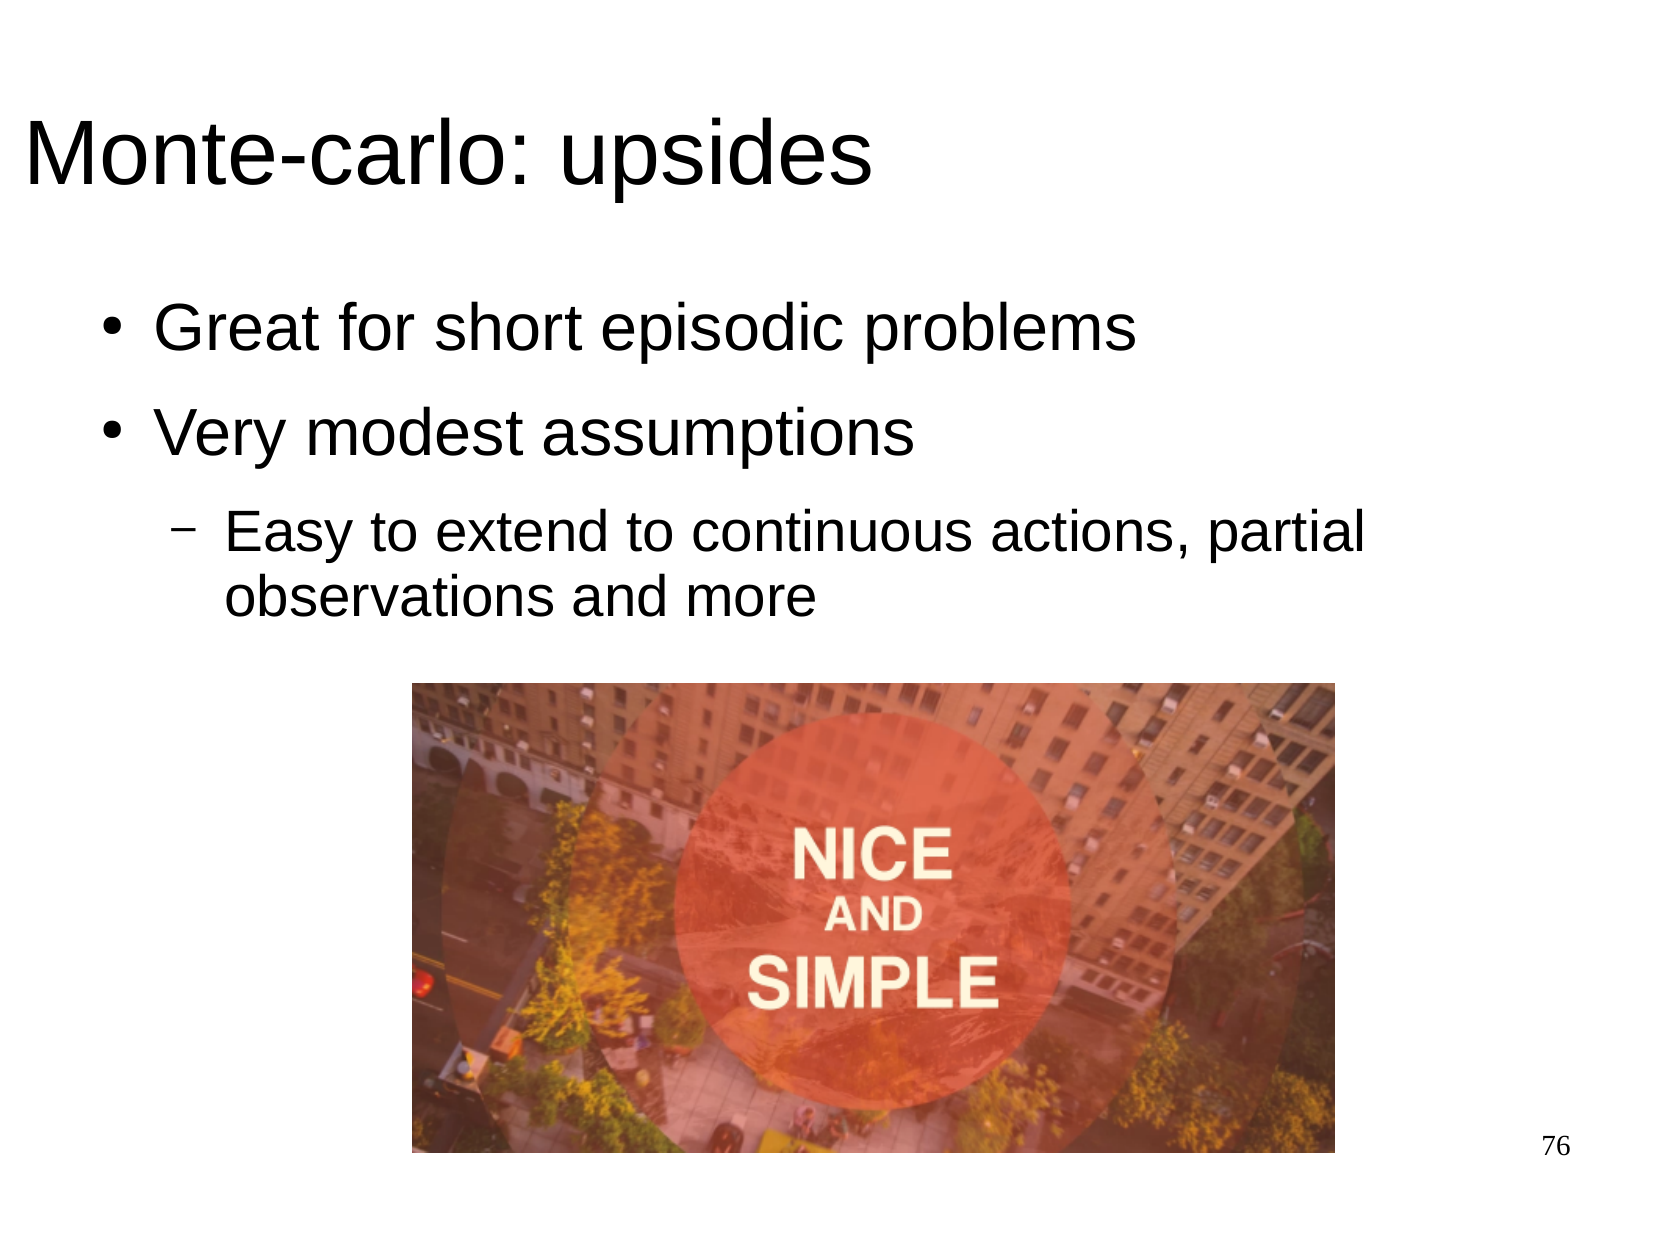

# Monte-carlo: upsides
Great for short episodic problems
Very modest assumptions
Easy to extend to continuous actions, partial observations and more
76